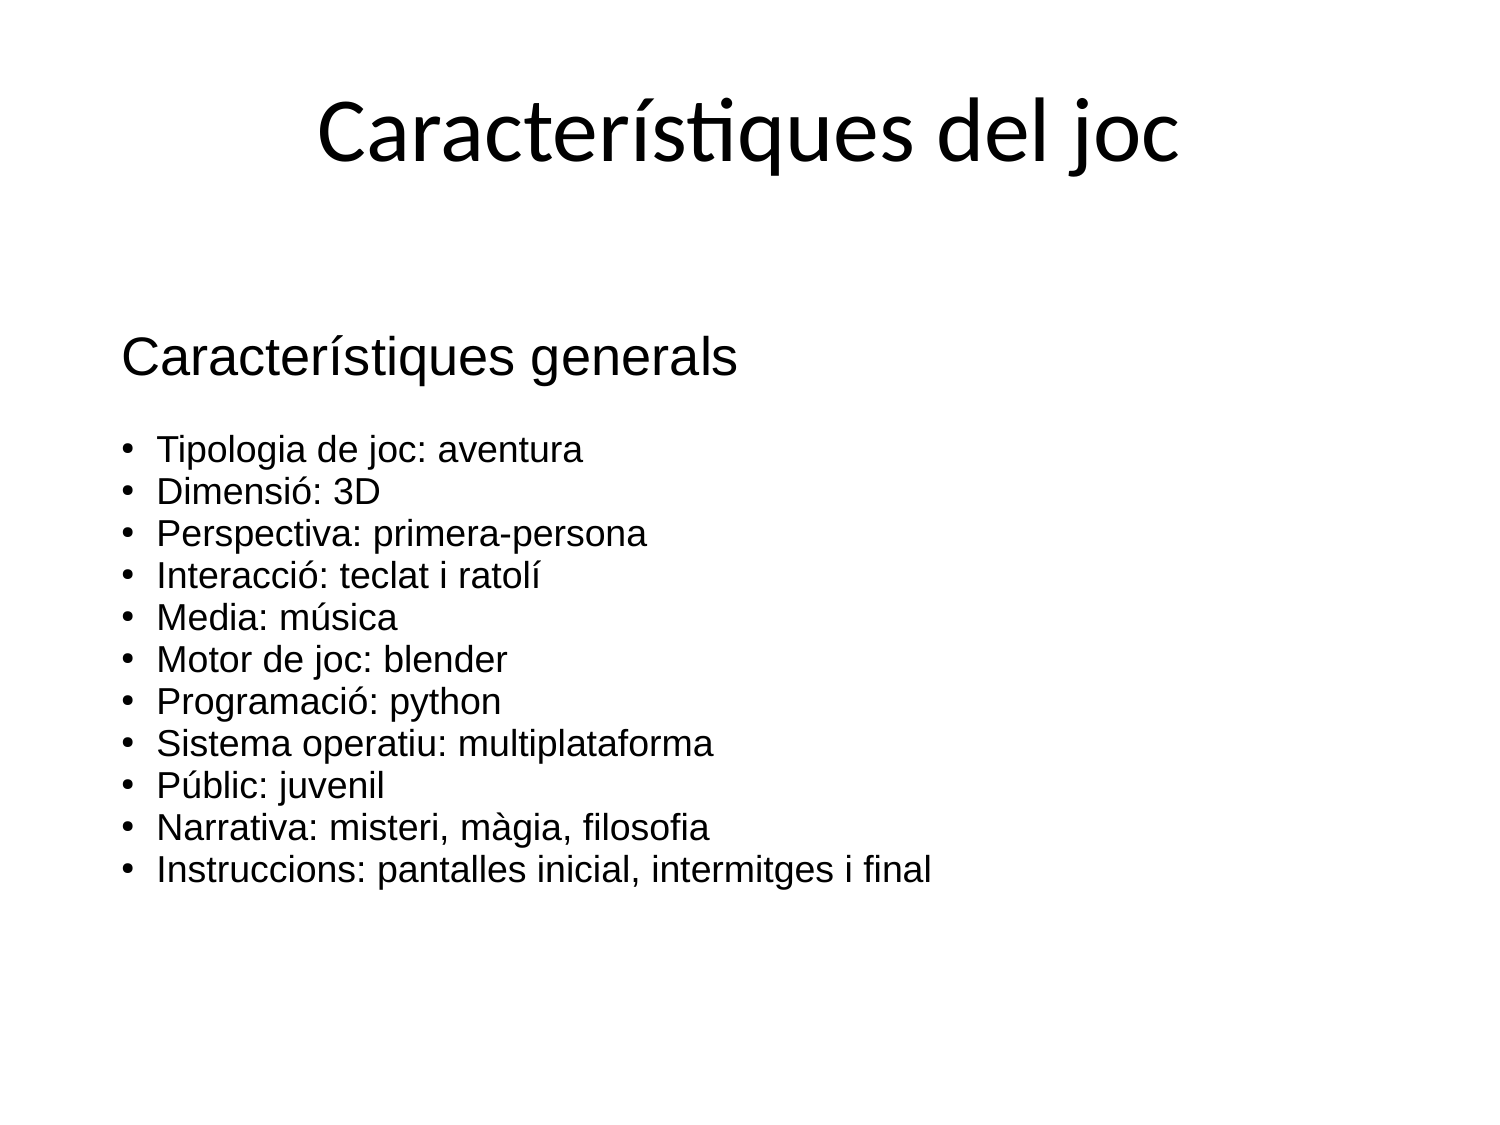

# Característiques del joc
Característiques generals
Tipologia de joc: aventura
Dimensió: 3D
Perspectiva: primera-persona
Interacció: teclat i ratolí
Media: música
Motor de joc: blender
Programació: python
Sistema operatiu: multiplataforma
Públic: juvenil
Narrativa: misteri, màgia, filosofia
Instruccions: pantalles inicial, intermitges i final